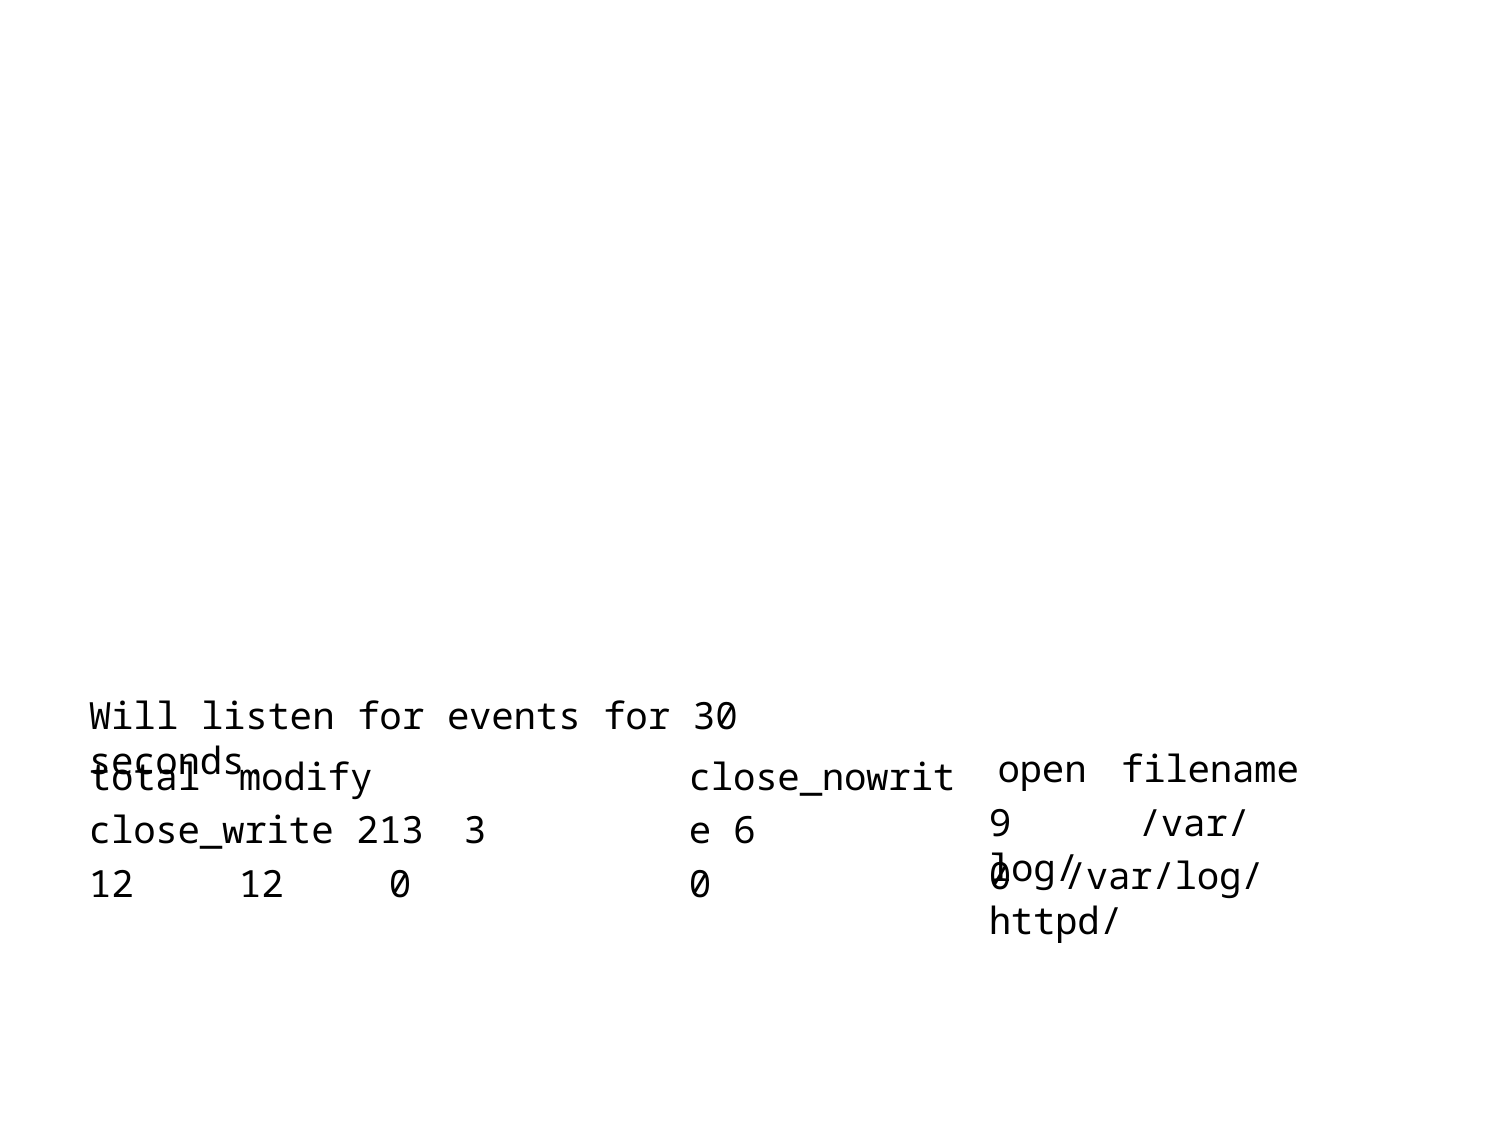

Will listen for events for 30 seconds.
total	modify close_write 21	3 	3
12	12	0
close_nowrite 6
0
open	filename
9	/var/log/
0	/var/log/httpd/